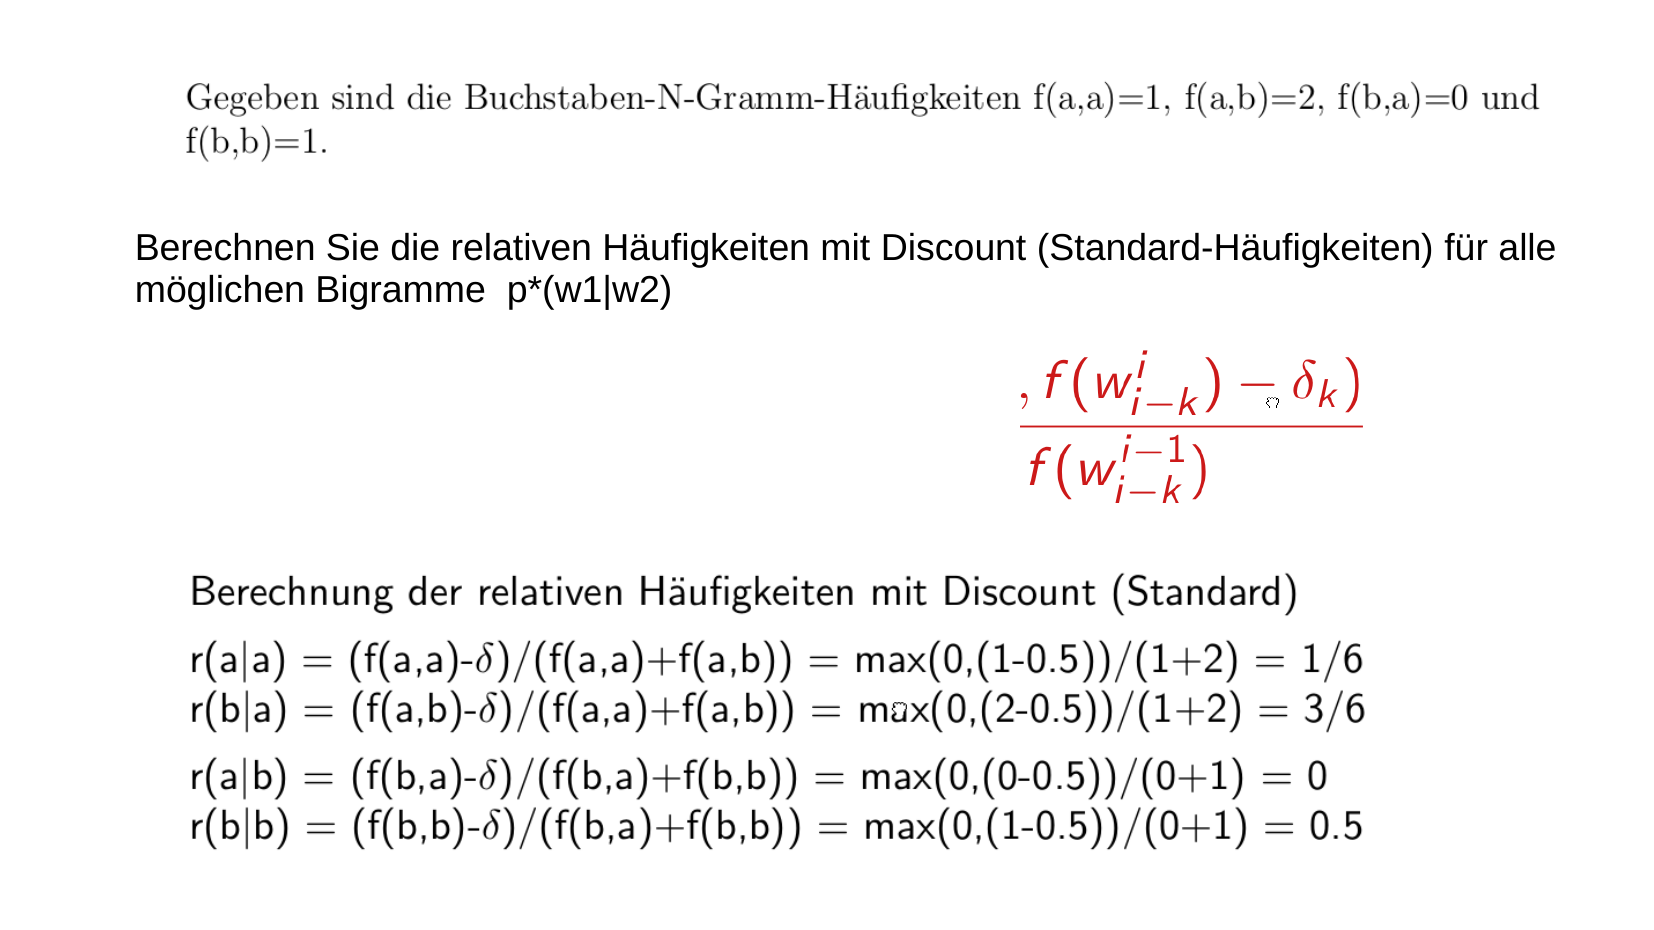

Berechnen Sie die relativen Häufigkeiten mit Discount (Standard-Häufigkeiten) für alle möglichen Bigramme p*(w1|w2)